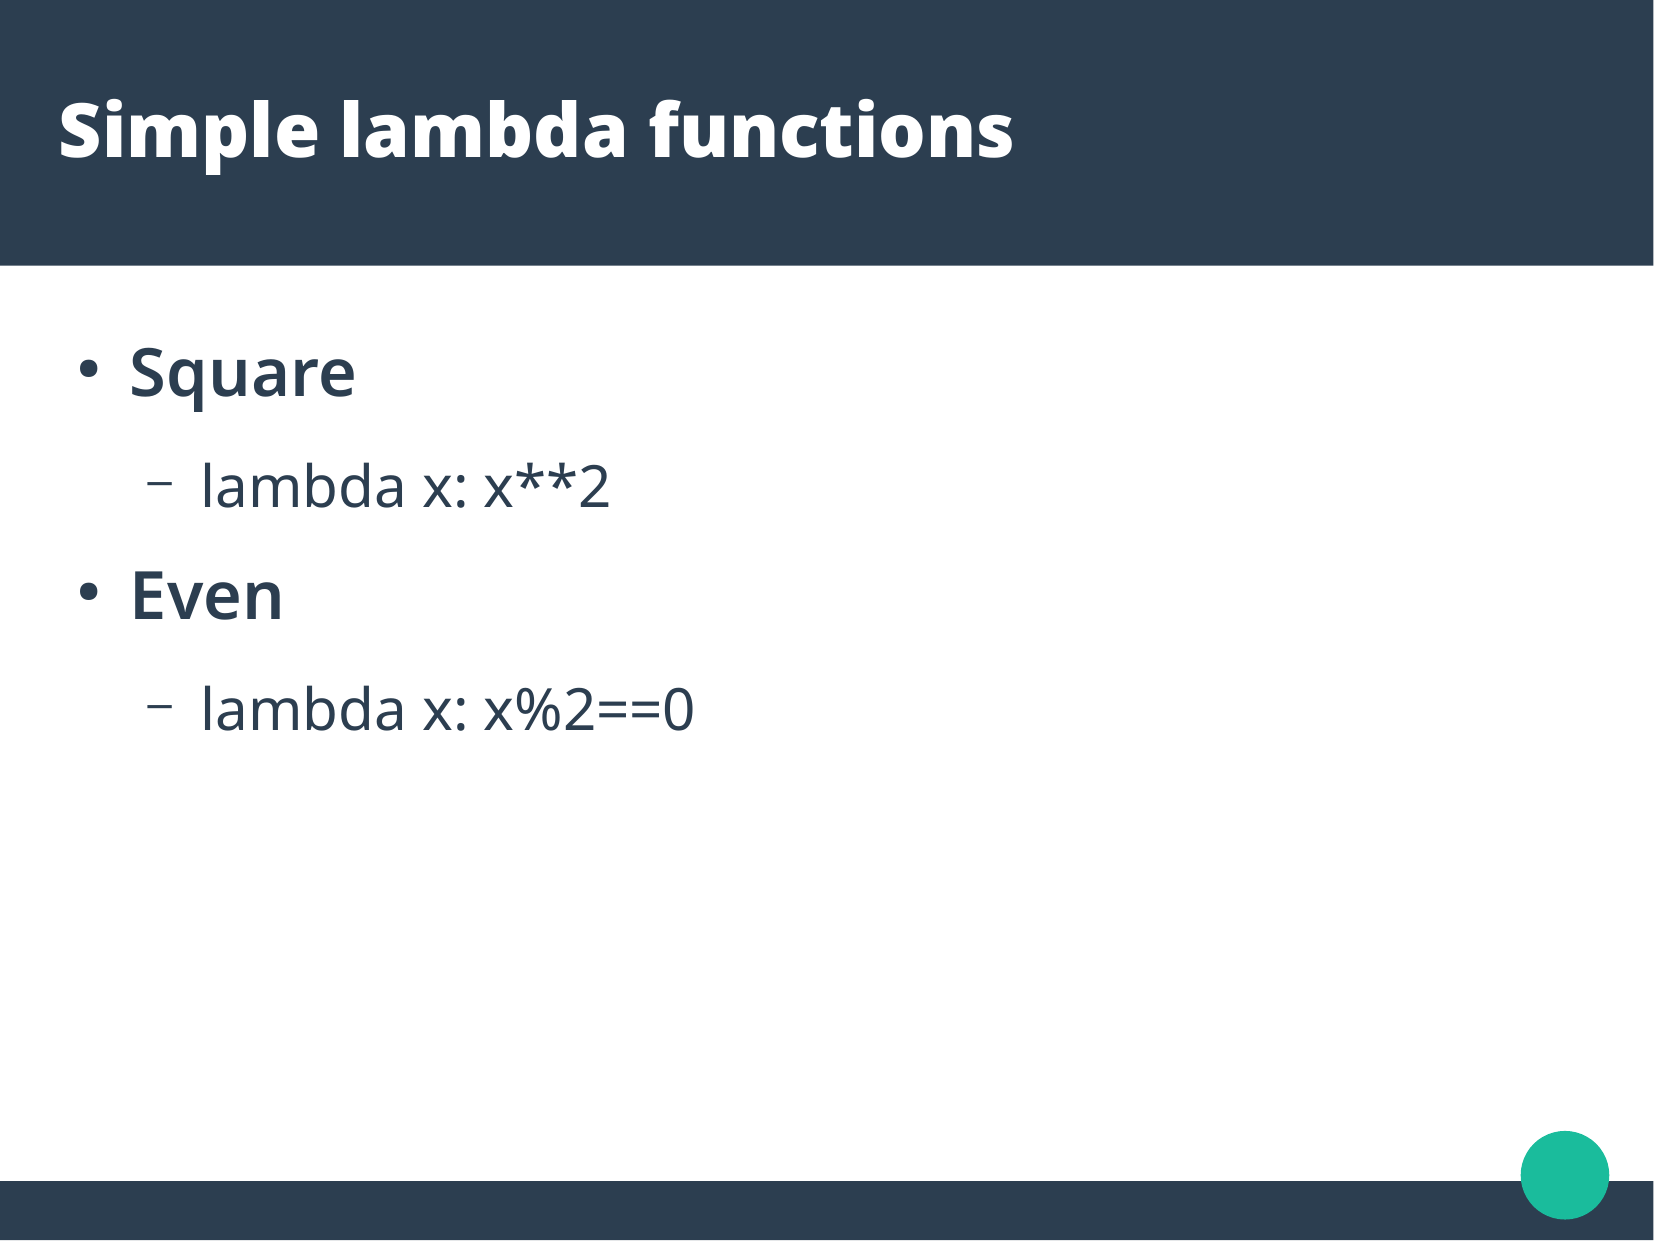

# Simple lambda functions
Square
lambda x: x**2
Even
lambda x: x%2==0